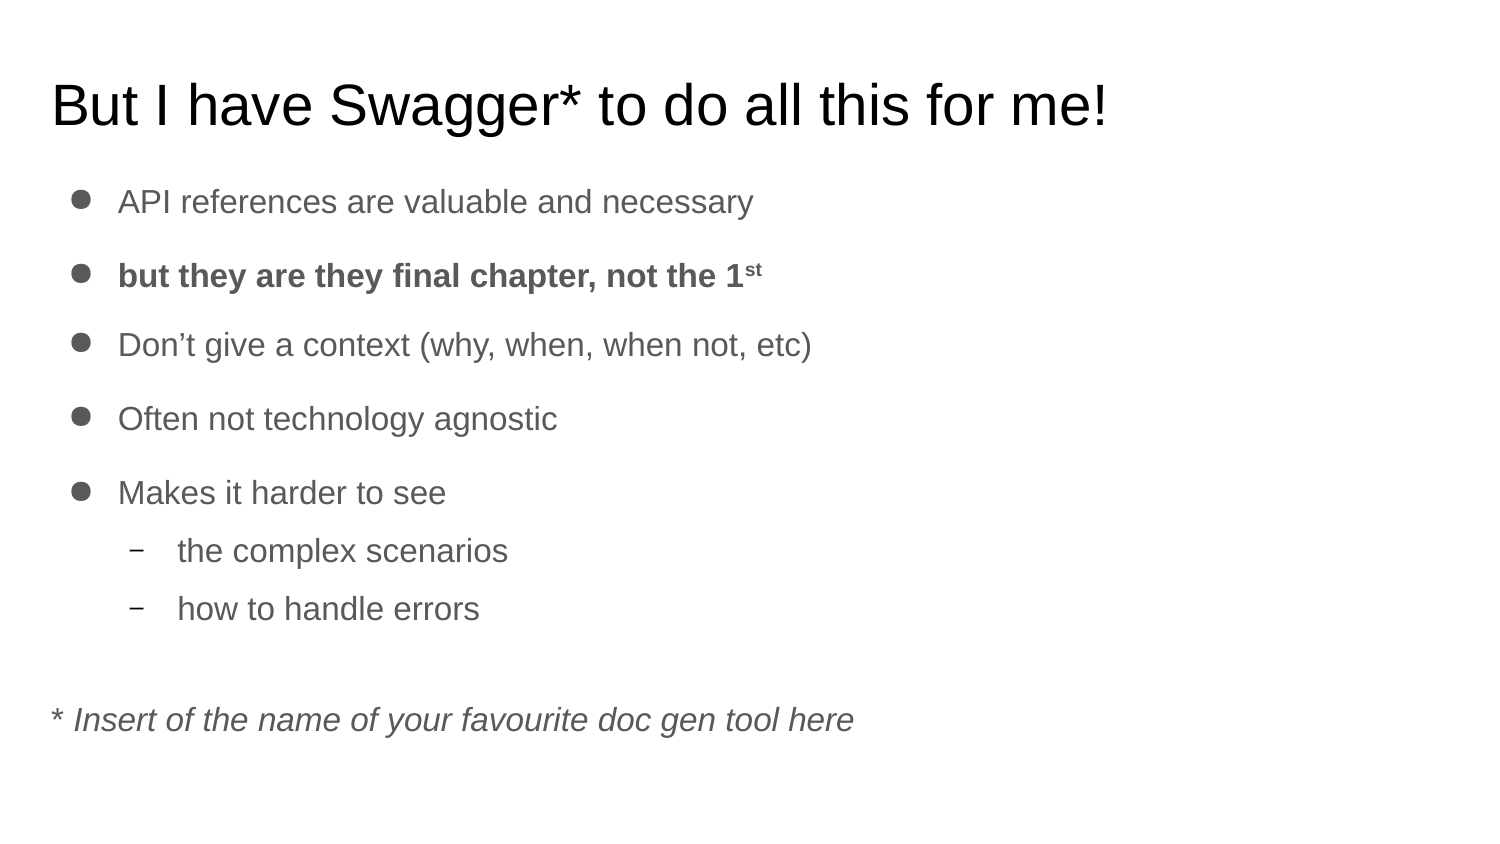

# But I have Swagger* to do all this for me!
API references are valuable and necessary
but they are they final chapter, not the 1st
Don’t give a context (why, when, when not, etc)
Often not technology agnostic
Makes it harder to see
the complex scenarios
how to handle errors
* Insert of the name of your favourite doc gen tool here